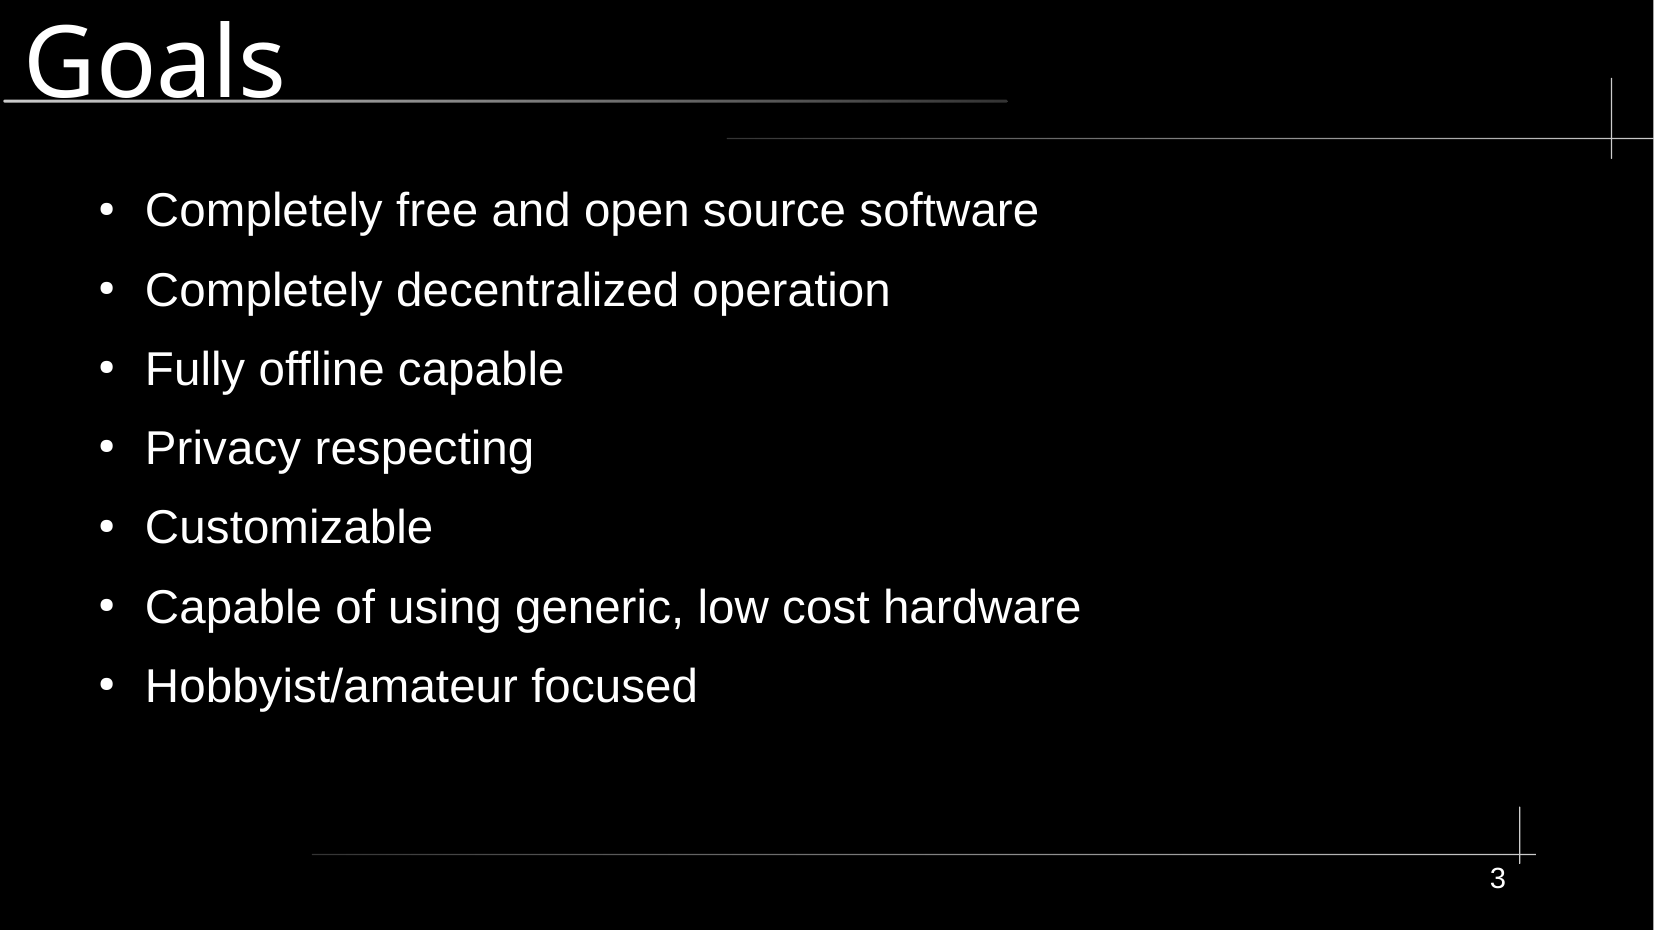

# Goals
Completely free and open source software
Completely decentralized operation
Fully offline capable
Privacy respecting
Customizable
Capable of using generic, low cost hardware
Hobbyist/amateur focused
3